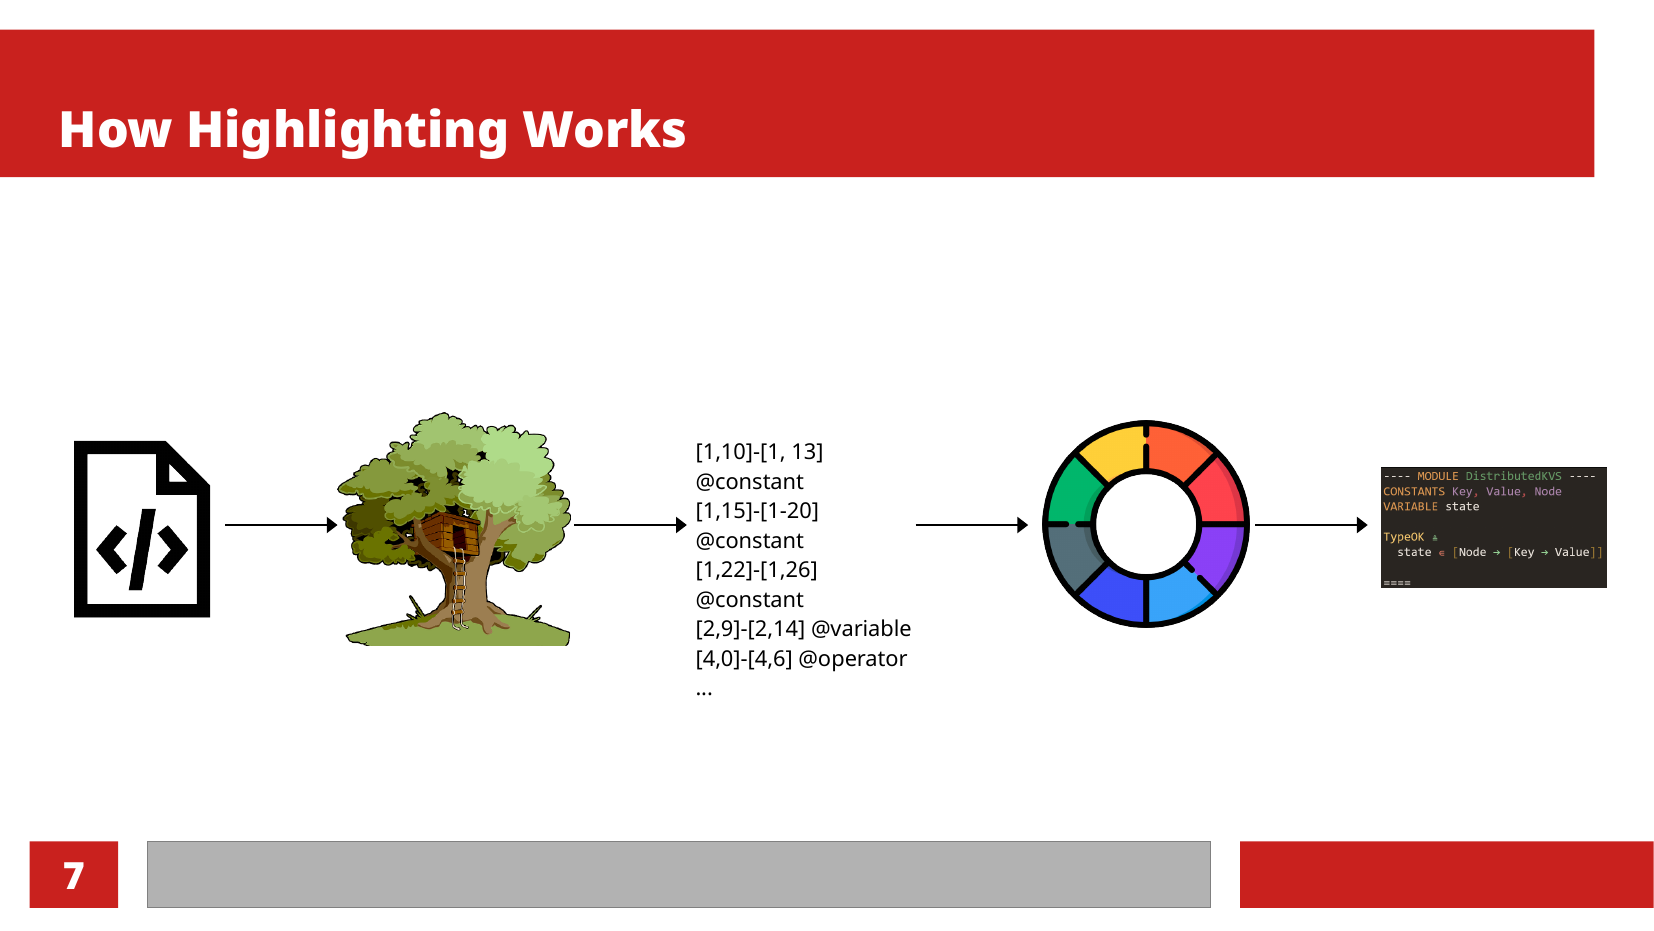

# How Highlighting Works
[1,10]-[1, 13] @constant
[1,15]-[1-20] @constant
[1,22]-[1,26] @constant
[2,9]-[2,14] @variable
[4,0]-[4,6] @operator
...
7